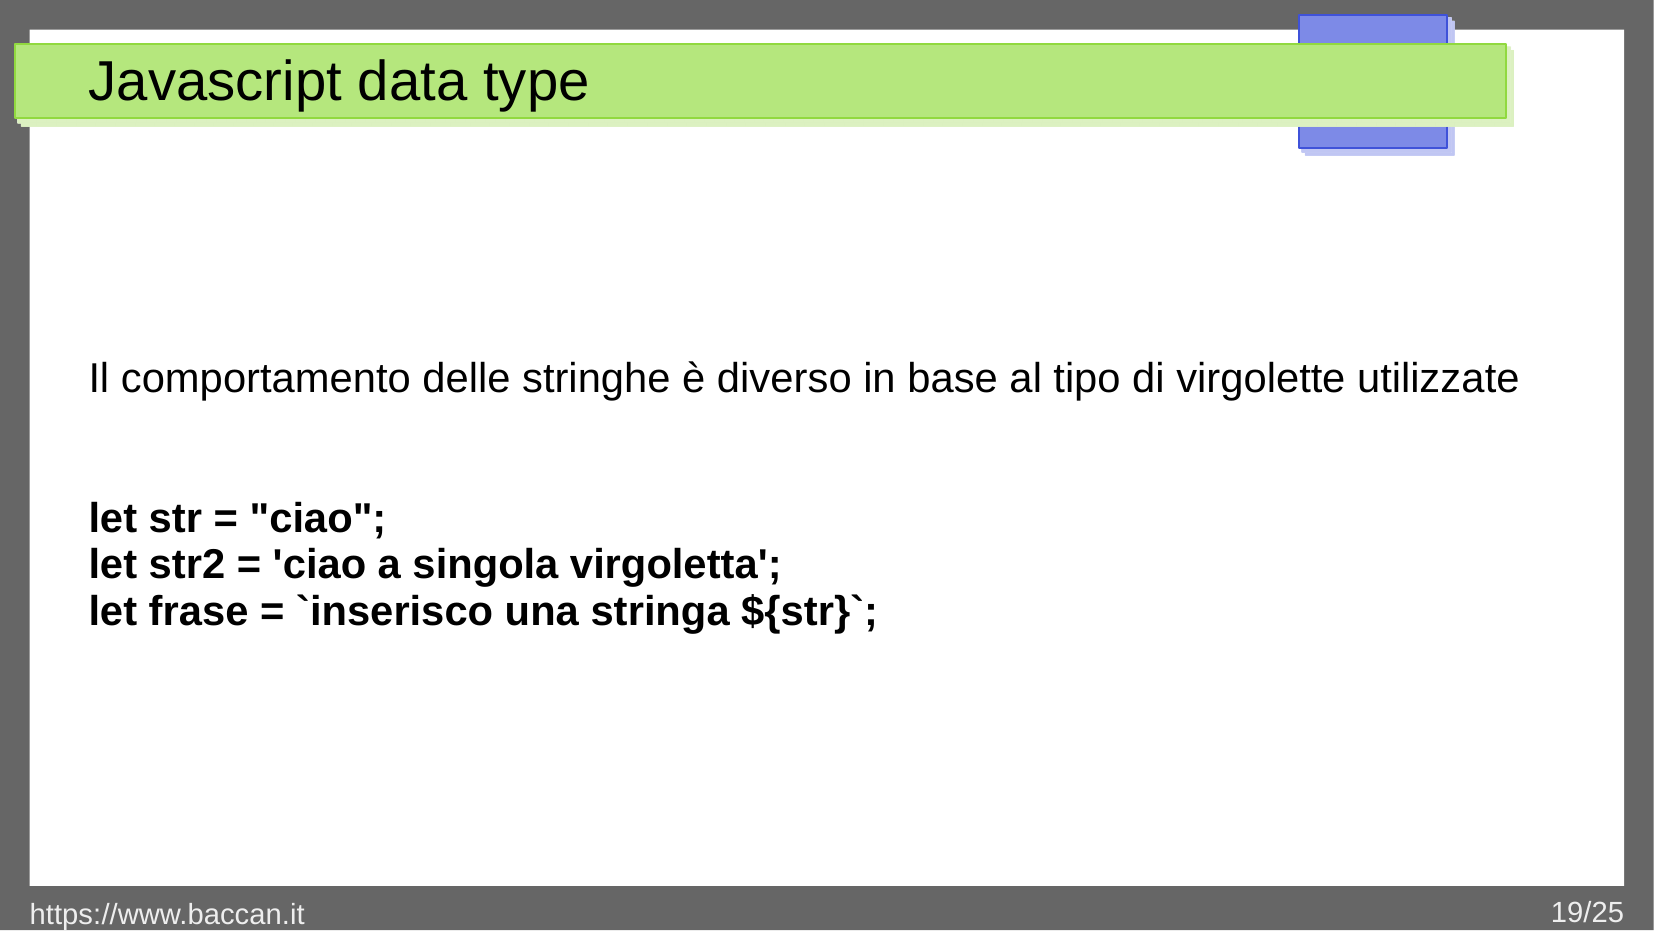

# Javascript data type
Il comportamento delle stringhe è diverso in base al tipo di virgolette utilizzate
let str = "ciao";
let str2 = 'ciao a singola virgoletta';
let frase = `inserisco una stringa ${str}`;
19
https://www.baccan.it